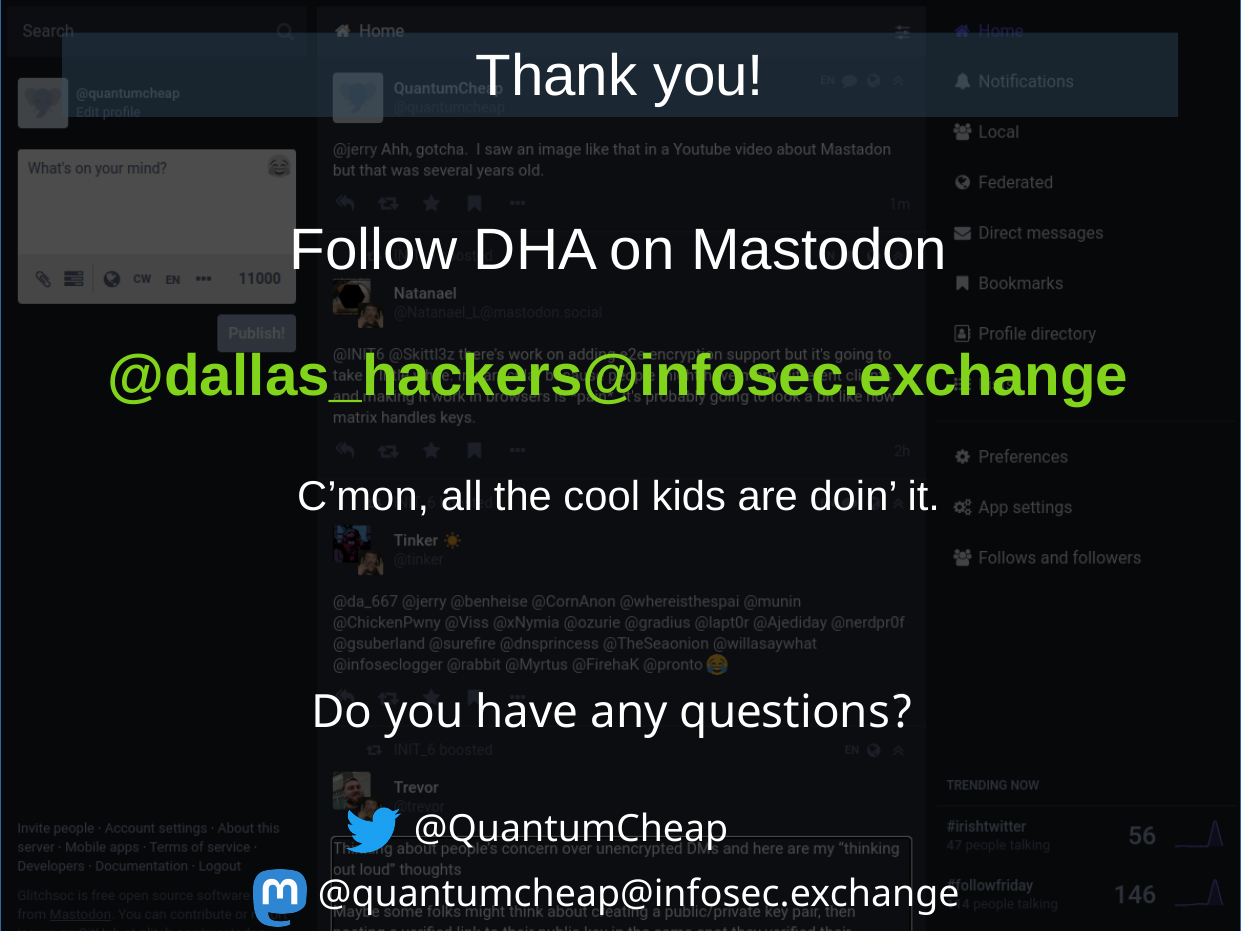

# Thank you!
Follow DHA on Mastodon
@dallas_hackers@infosec.exchange
C’mon, all the cool kids are doin’ it.
Do you have any questions?
@QuantumCheap
@quantumcheap@infosec.exchange